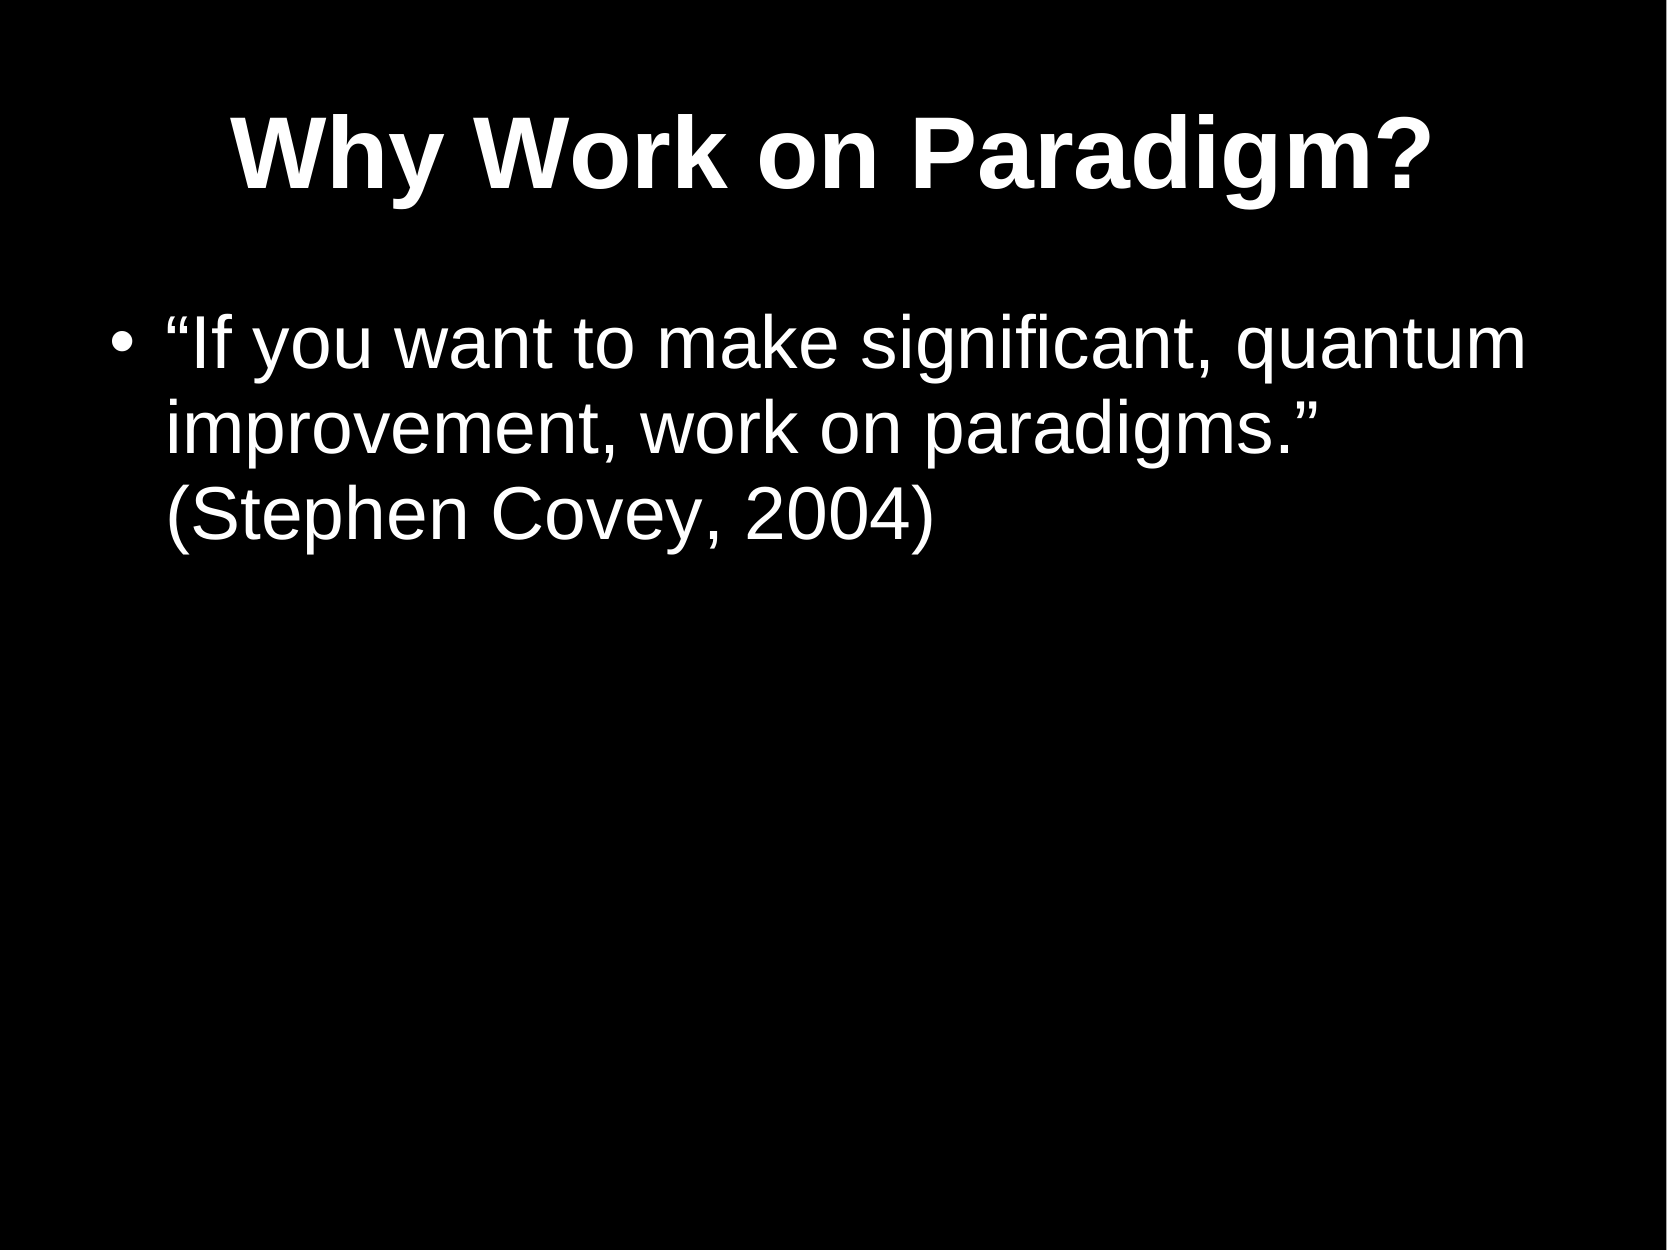

Why Work on Paradigm?
“If you want to make significant, quantum improvement, work on paradigms.” (Stephen Covey, 2004)